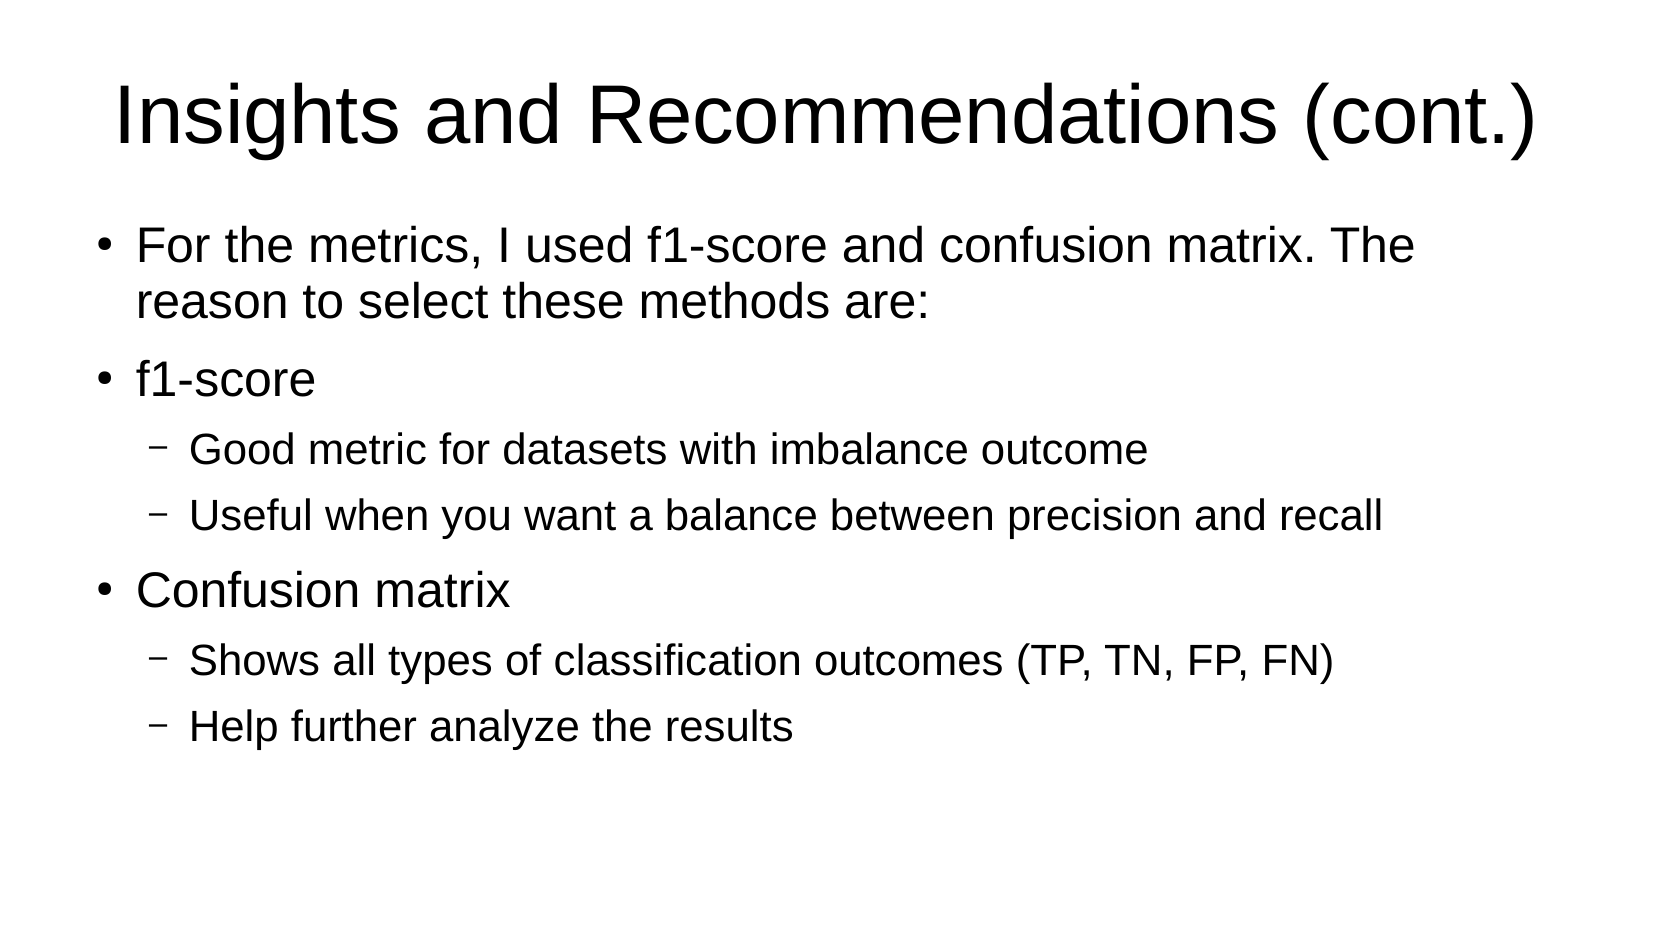

# Insights and Recommendations (cont.)
For the metrics, I used f1-score and confusion matrix. The reason to select these methods are:
f1-score
Good metric for datasets with imbalance outcome
Useful when you want a balance between precision and recall
Confusion matrix
Shows all types of classification outcomes (TP, TN, FP, FN)
Help further analyze the results